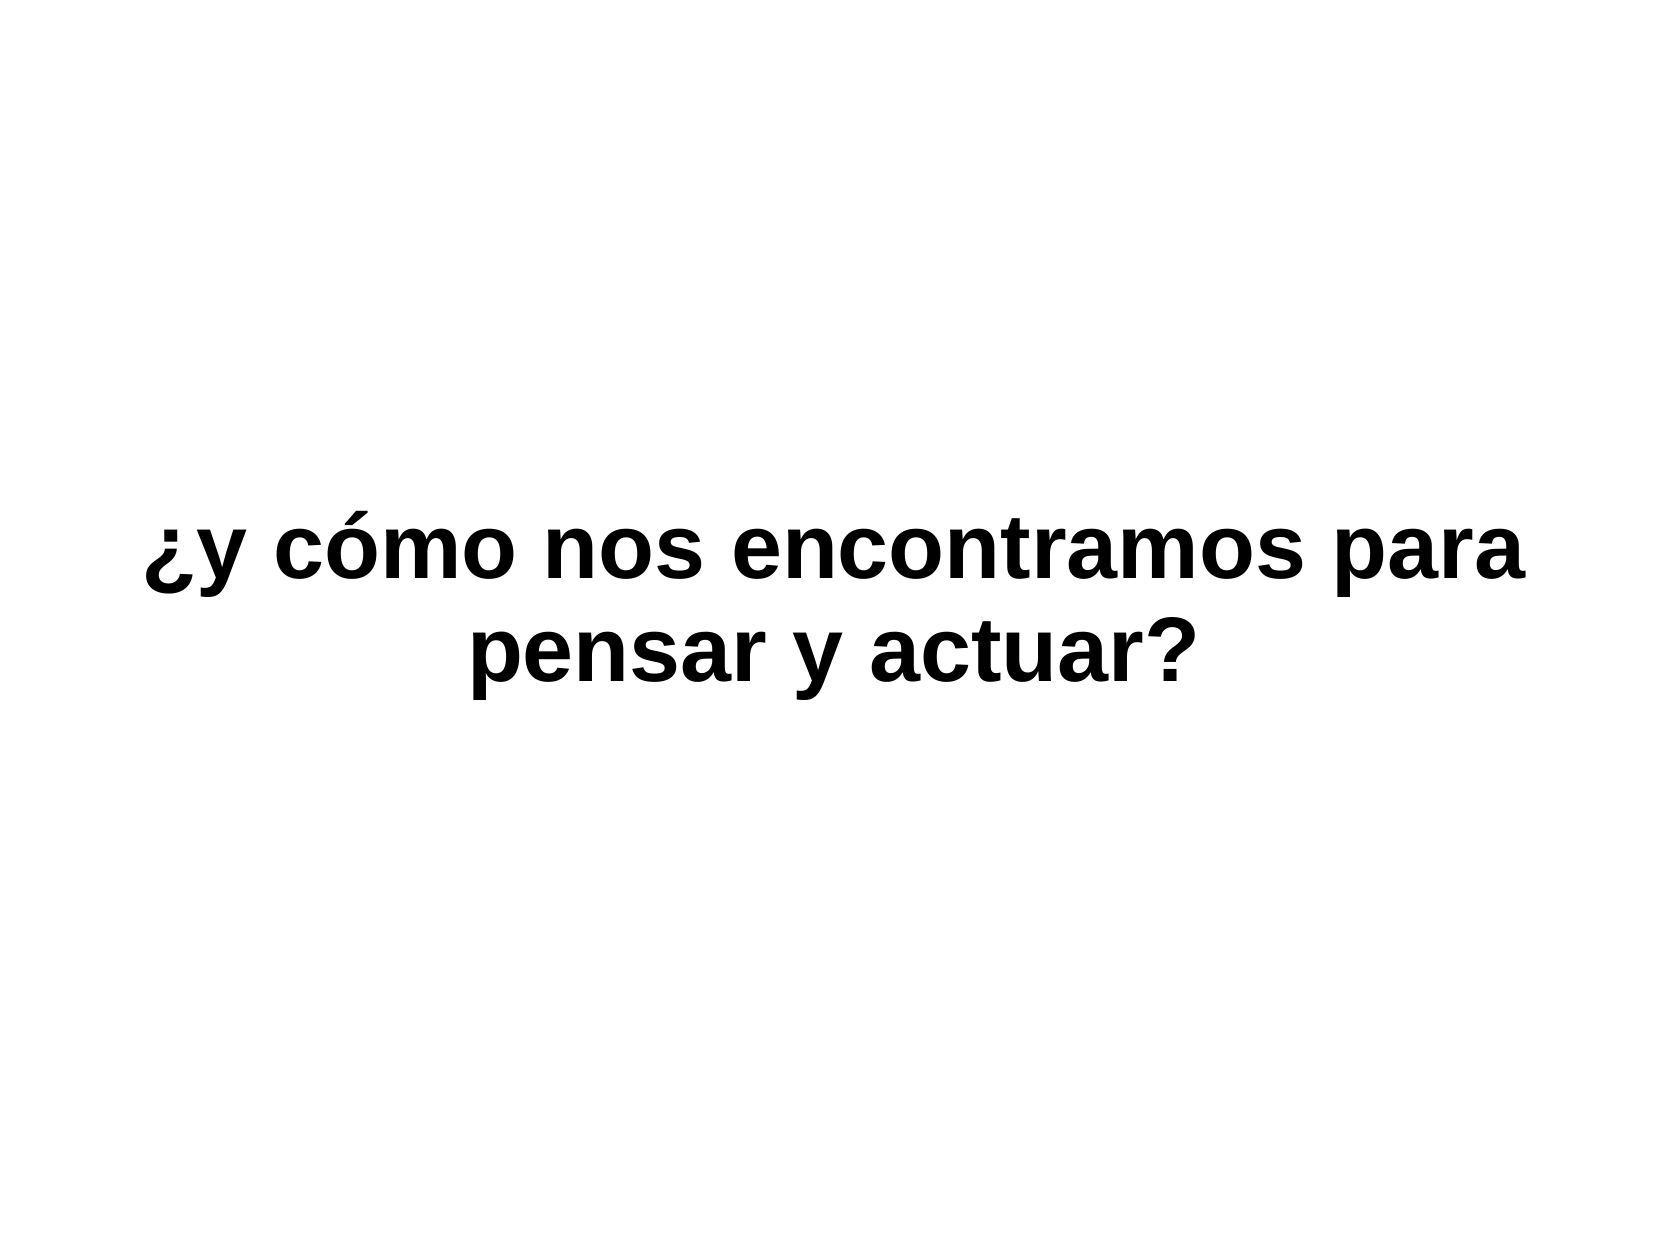

# ¿y cómo nos encontramos para pensar y actuar?